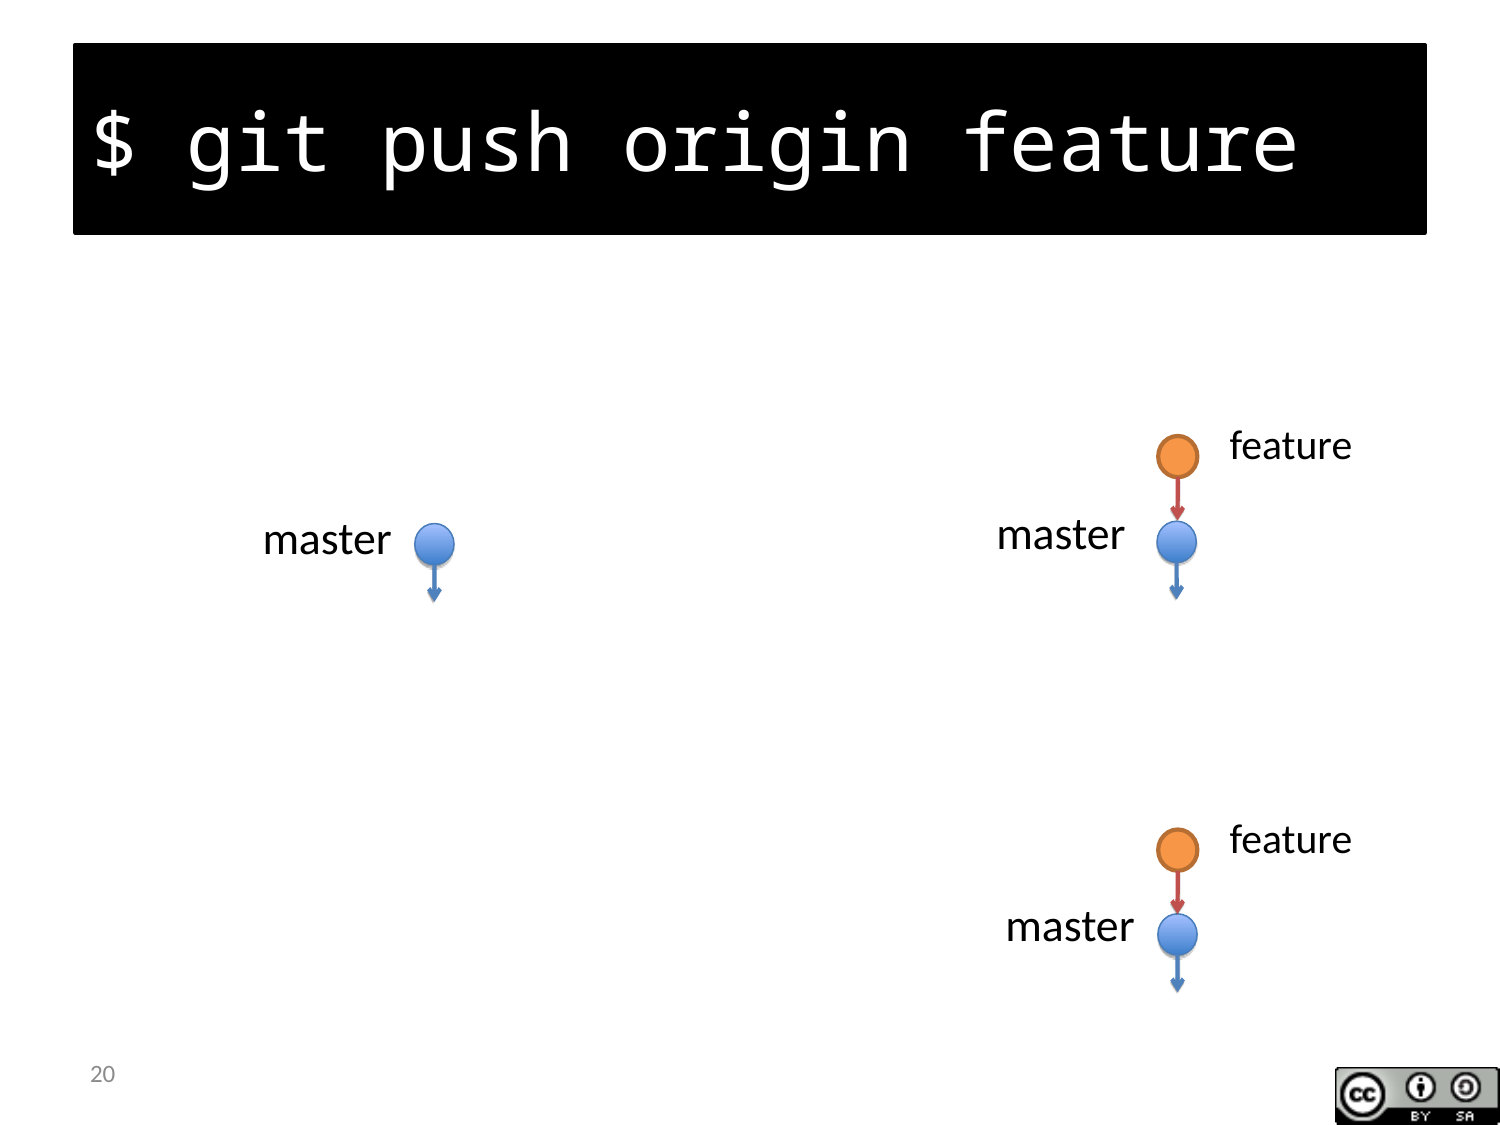

# $ git push origin feature
feature
master
master
feature
master